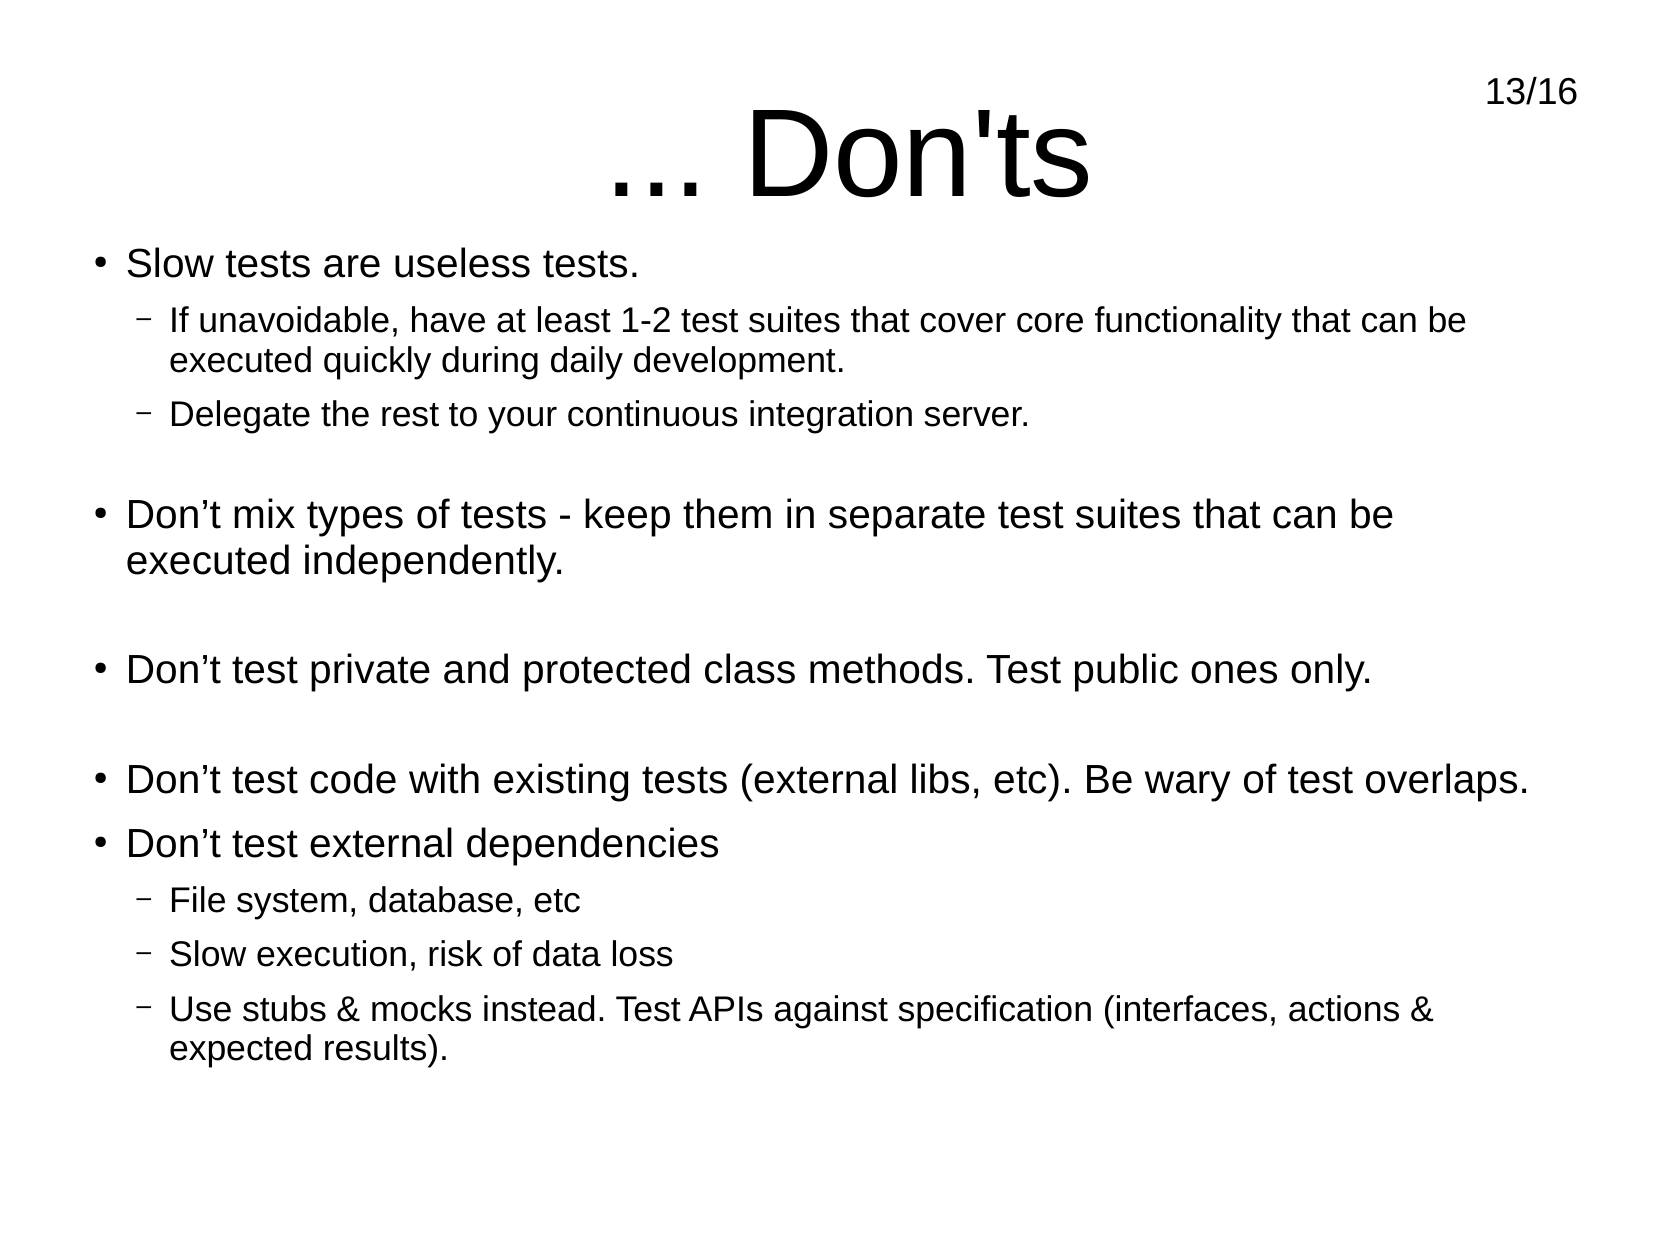

# ... Don'ts
Slow tests are useless tests.
If unavoidable, have at least 1-2 test suites that cover core functionality that can be executed quickly during daily development.
Delegate the rest to your continuous integration server.
Don’t mix types of tests - keep them in separate test suites that can be executed independently.
Don’t test private and protected class methods. Test public ones only.
Don’t test code with existing tests (external libs, etc). Be wary of test overlaps.
Don’t test external dependencies
File system, database, etc
Slow execution, risk of data loss
Use stubs & mocks instead. Test APIs against specification (interfaces, actions & expected results).